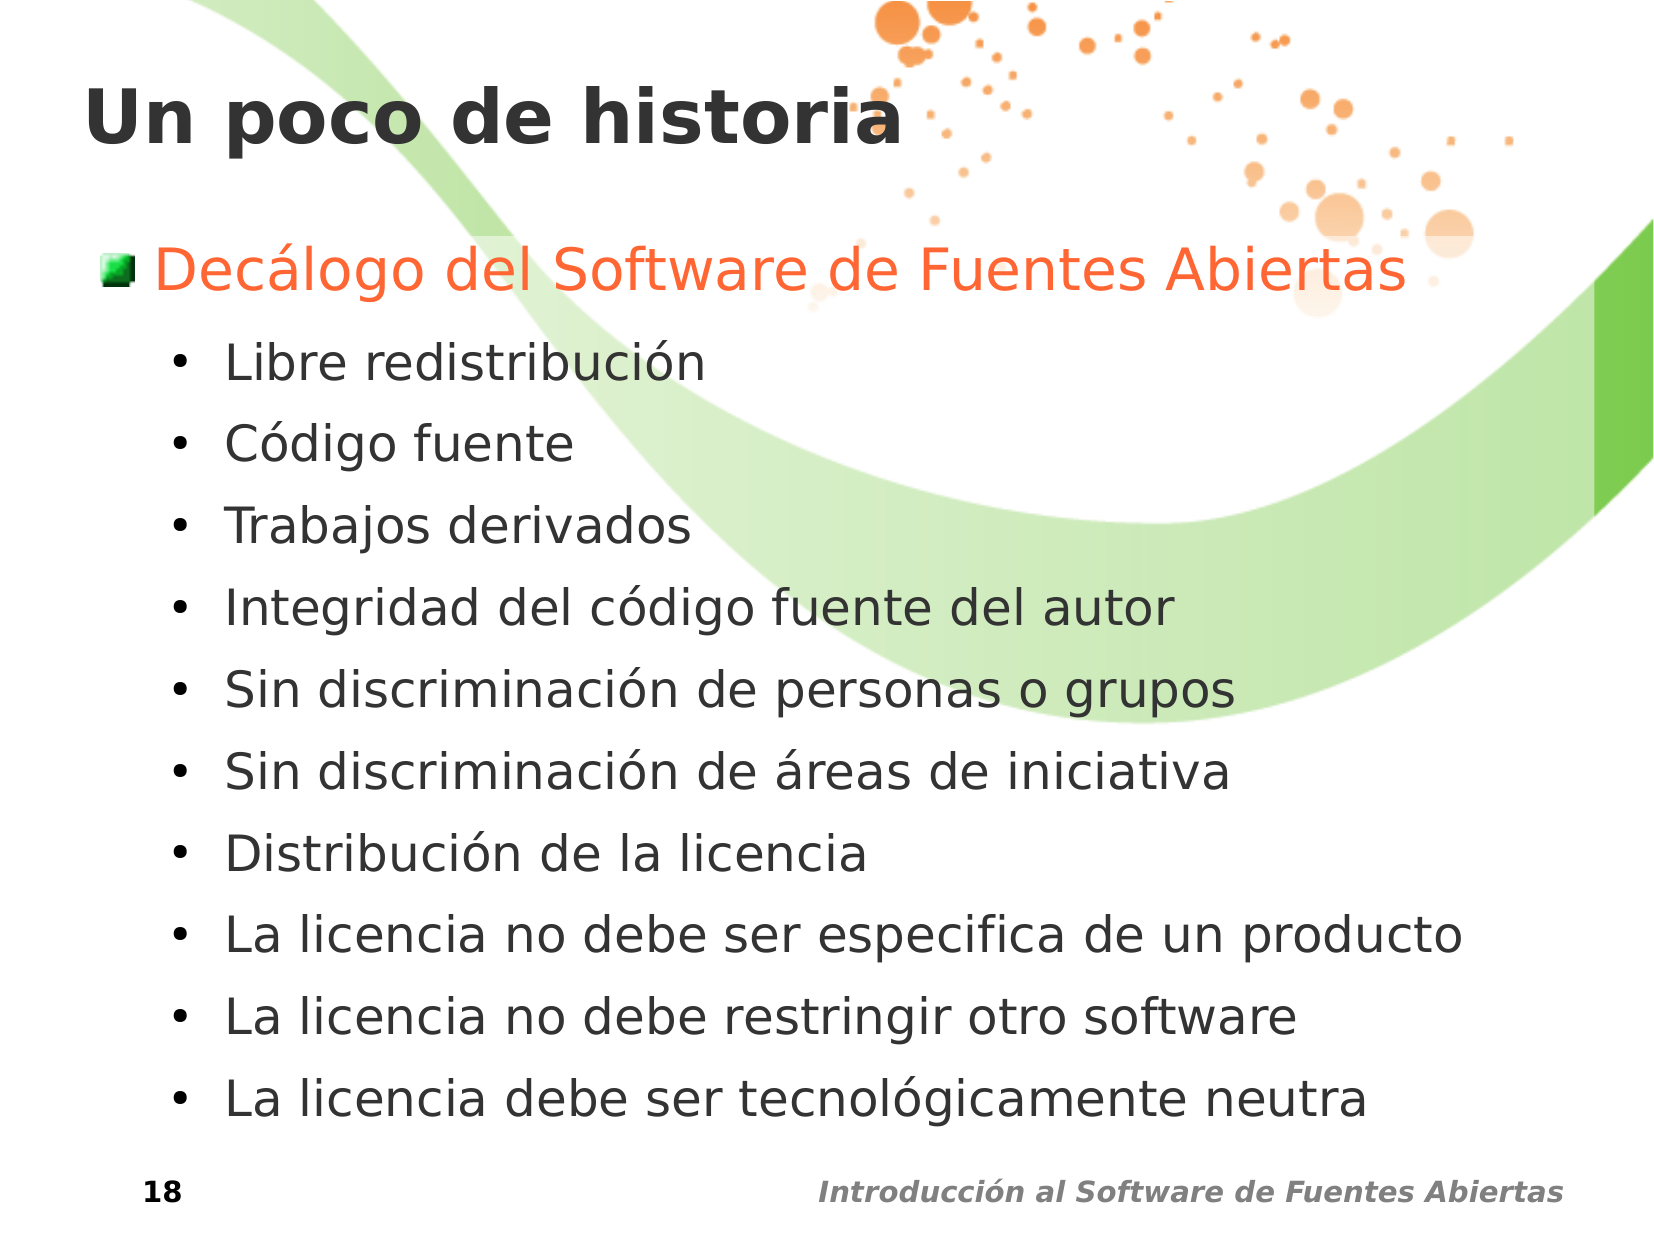

# Un poco de historia
Decálogo del Software de Fuentes Abiertas
Libre redistribución
Código fuente
Trabajos derivados
Integridad del código fuente del autor
Sin discriminación de personas o grupos
Sin discriminación de áreas de iniciativa
Distribución de la licencia
La licencia no debe ser especifica de un producto
La licencia no debe restringir otro software
La licencia debe ser tecnológicamente neutra